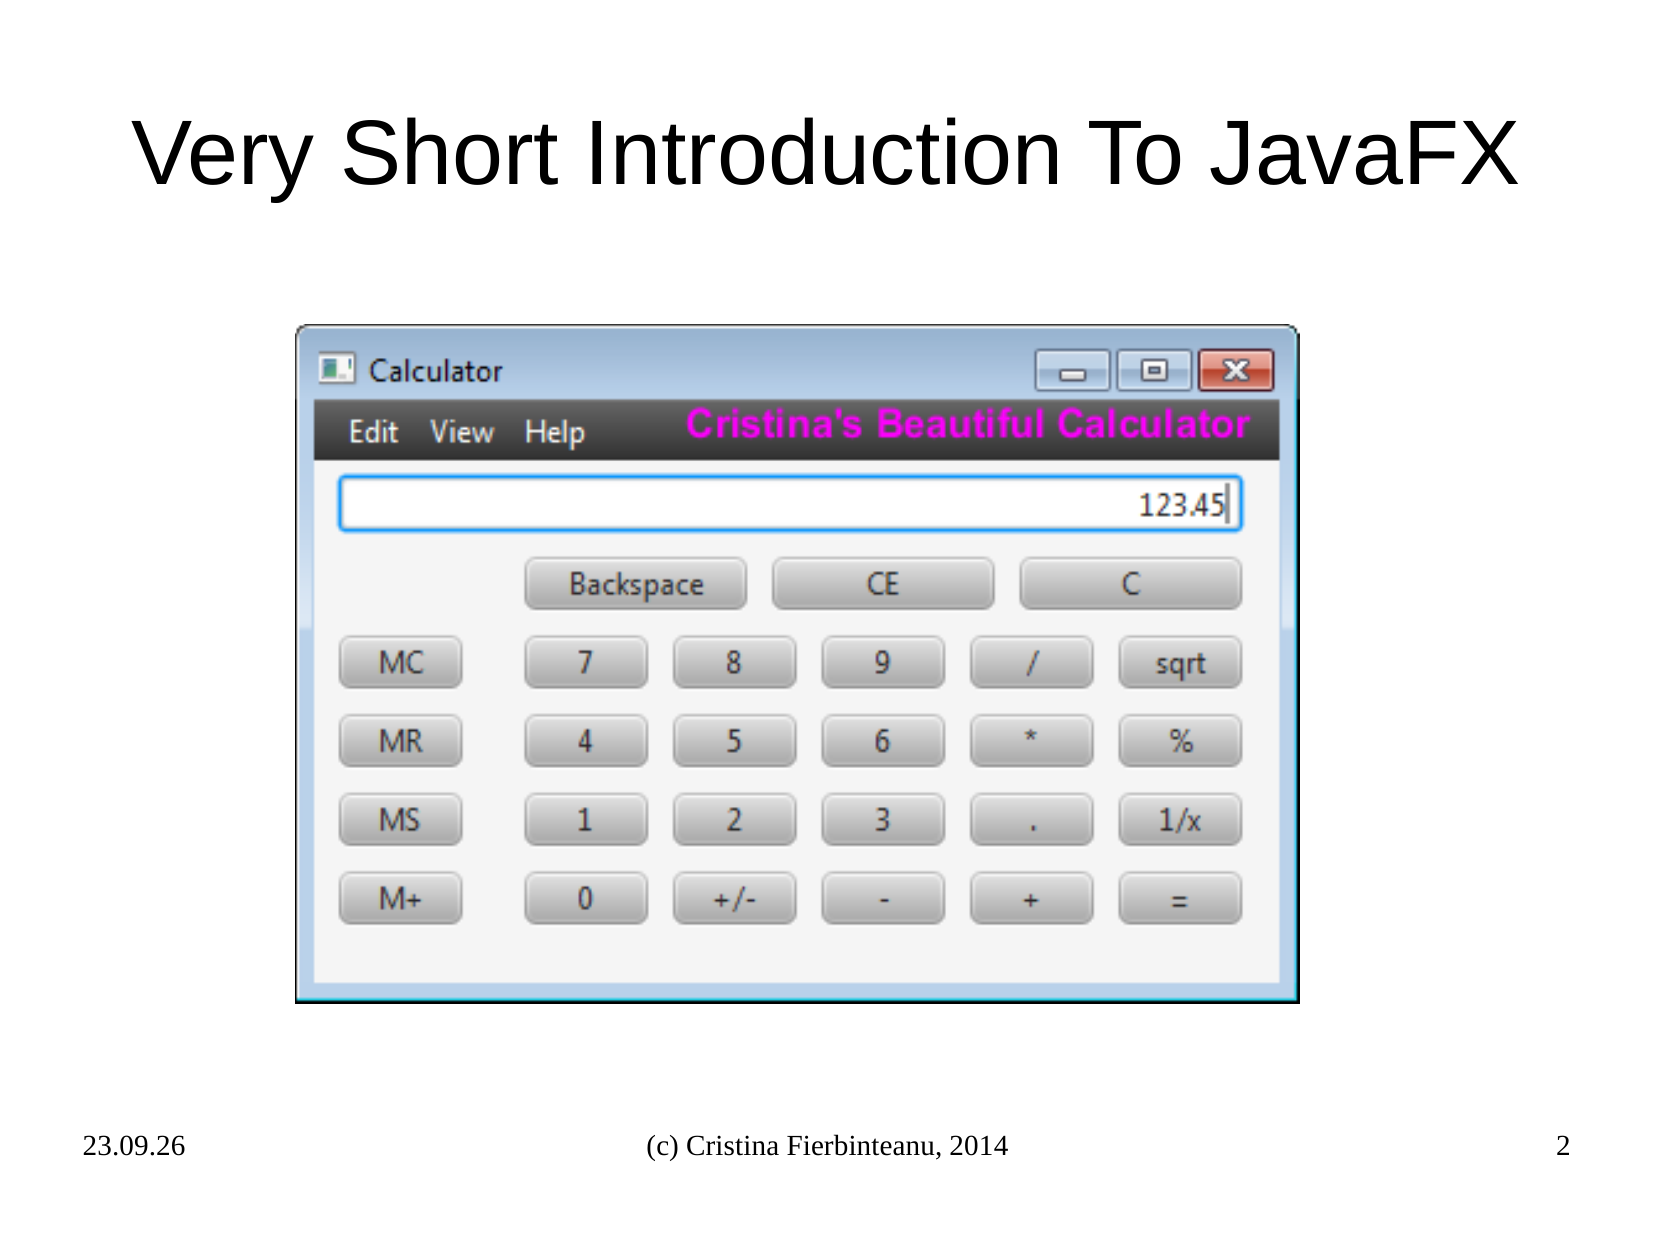

# Very Short Introduction To JavaFX
(c) Cristina Fierbinteanu, 2014
2